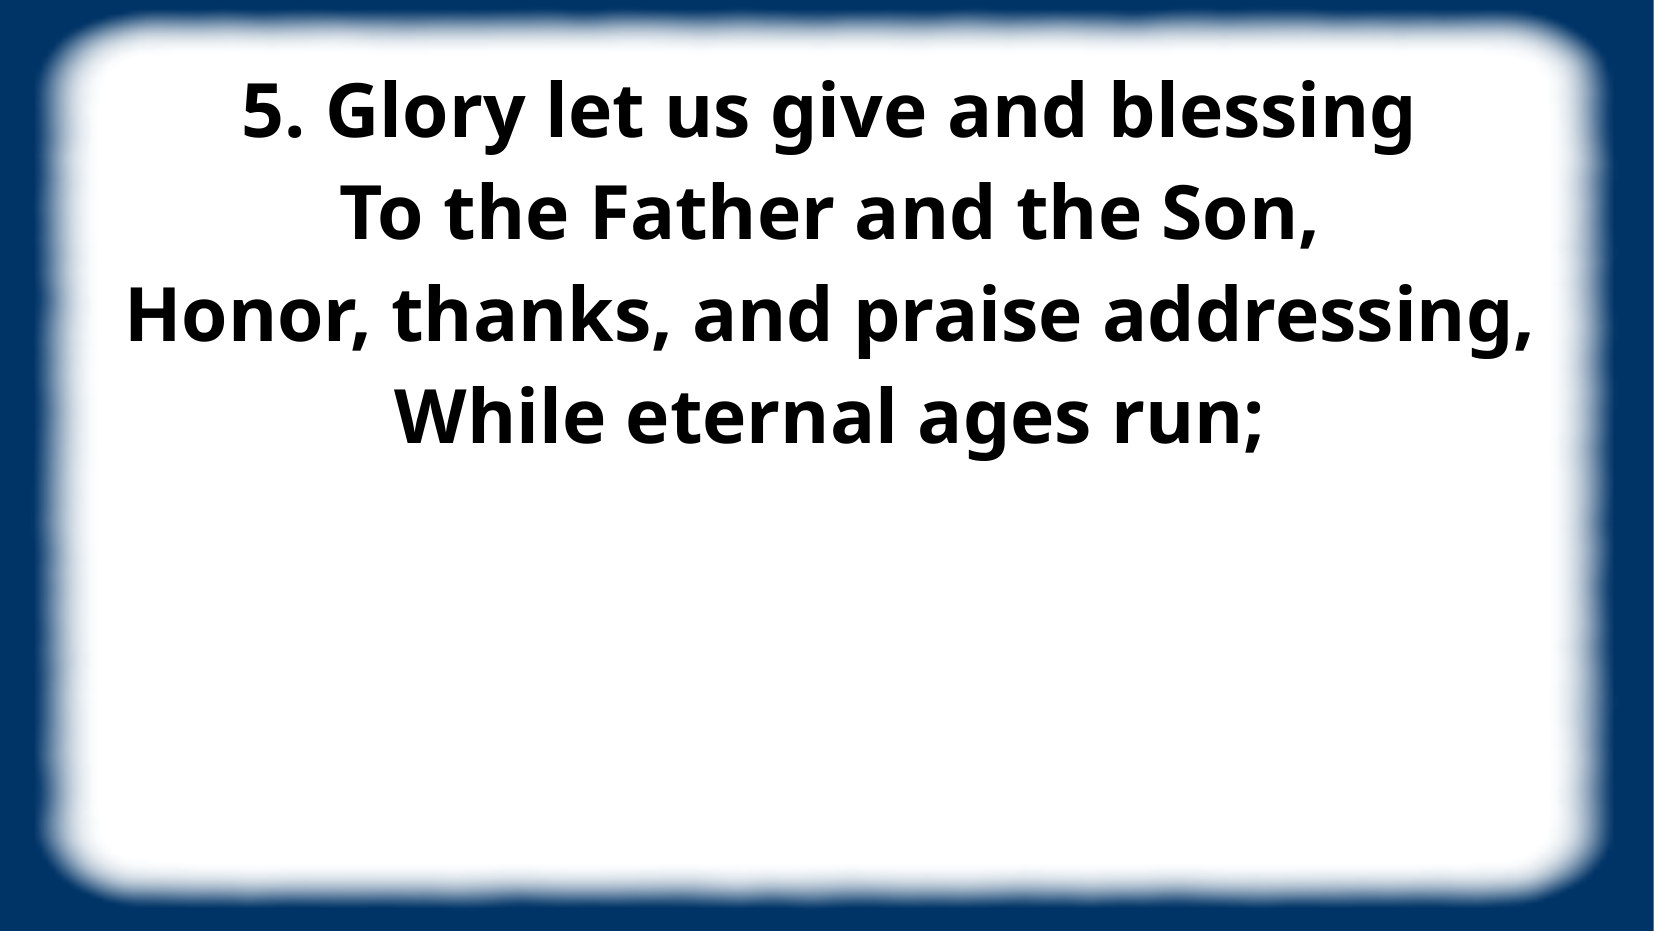

5. Glory let us give and blessing
To the Father and the Son,
Honor, thanks, and praise addressing,
While eternal ages run;